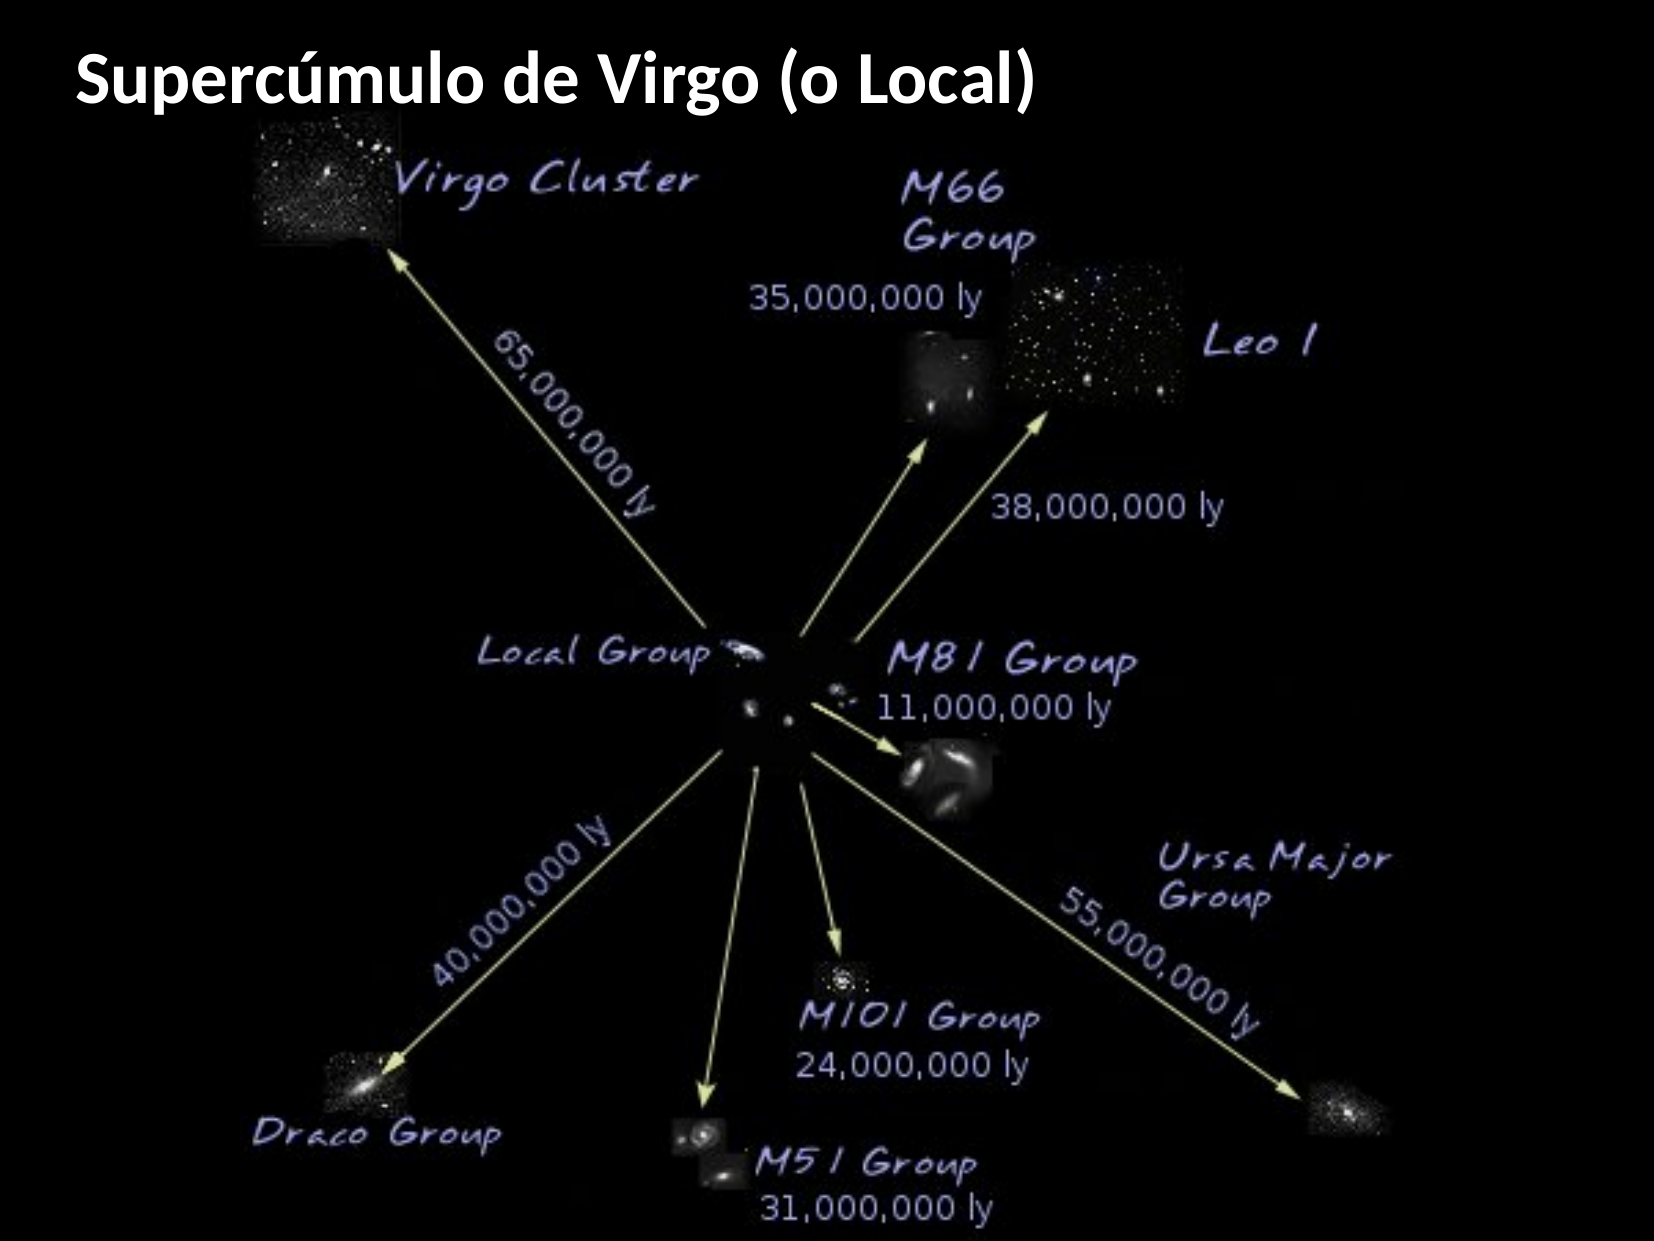

# Supercúmulo de Virgo (o Local)
Astronomía (Asorey)
48